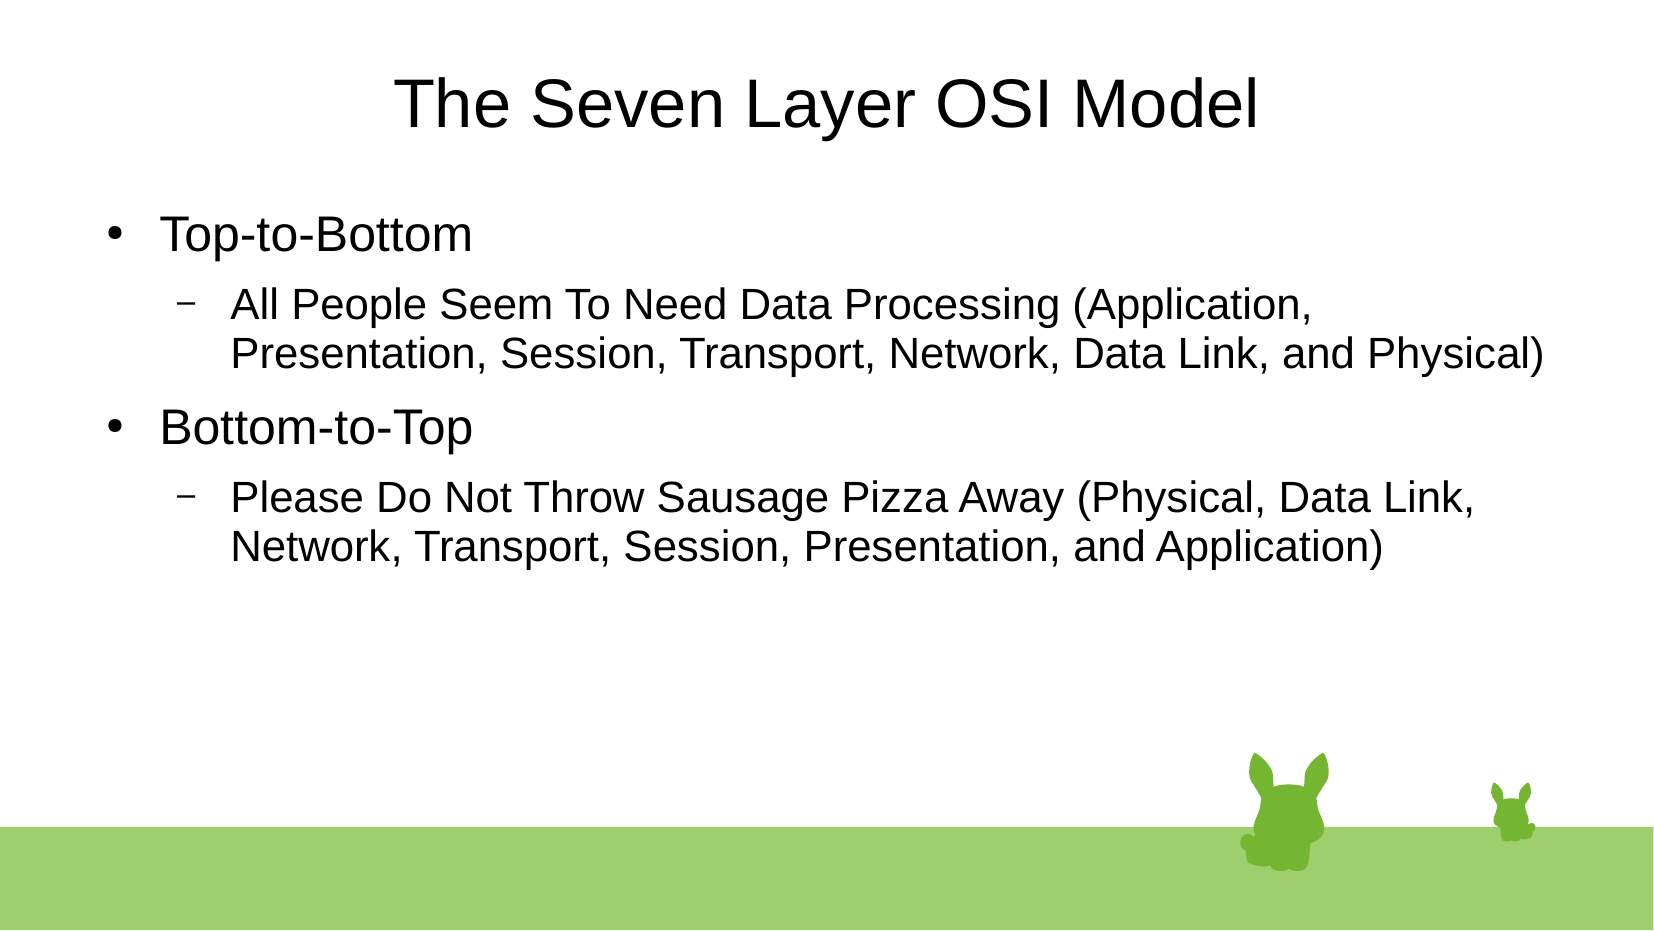

# The Seven Layer OSI Model
Top-to-Bottom
All People Seem To Need Data Processing (Application, Presentation, Session, Transport, Network, Data Link, and Physical)
Bottom-to-Top
Please Do Not Throw Sausage Pizza Away (Physical, Data Link, Network, Transport, Session, Presentation, and Application)